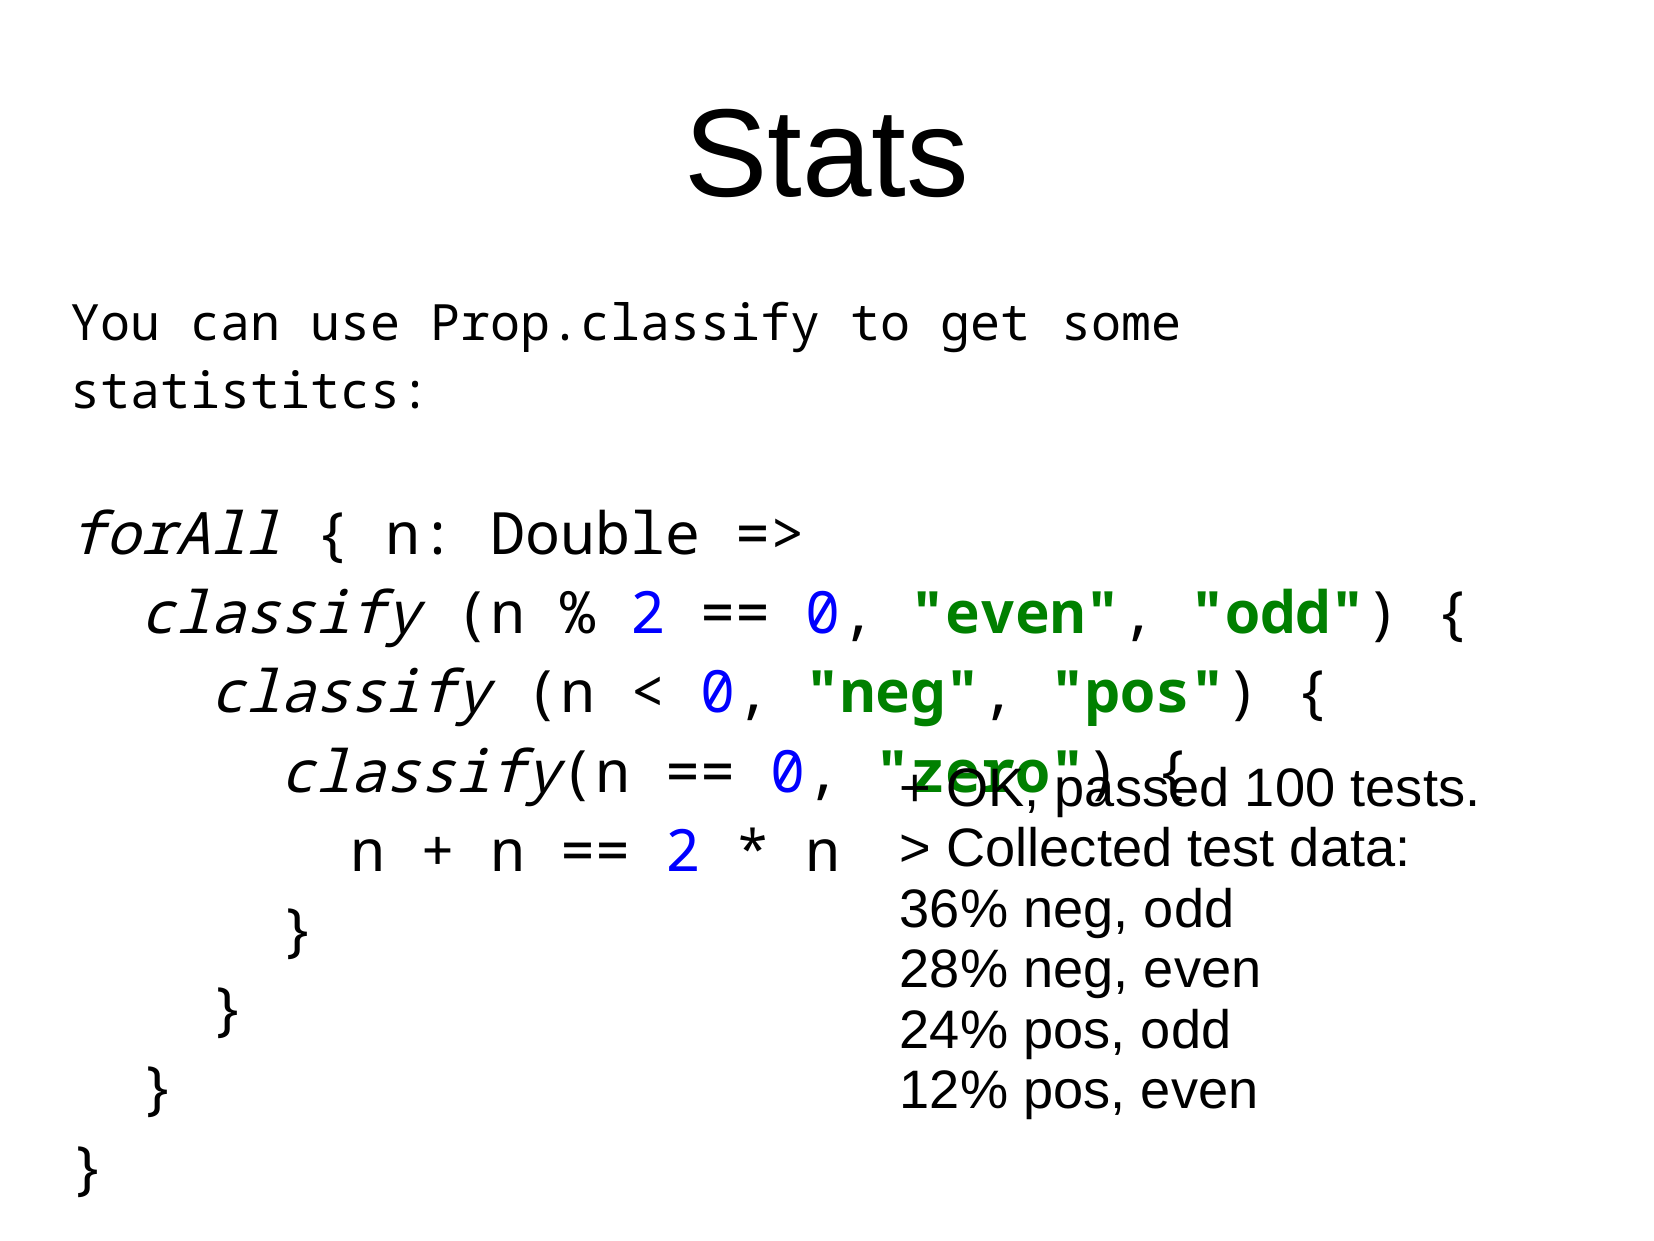

# Stats
You can use Prop.classify to get some statistitcs:
forAll { n: Double =>
 classify (n % 2 == 0, "even", "odd") {
 classify (n < 0, "neg", "pos") {
 classify(n == 0, "zero") {
 n + n == 2 * n
 }
 }
 }
}
+ OK, passed 100 tests.
> Collected test data:
36% neg, odd
28% neg, even
24% pos, odd
12% pos, even